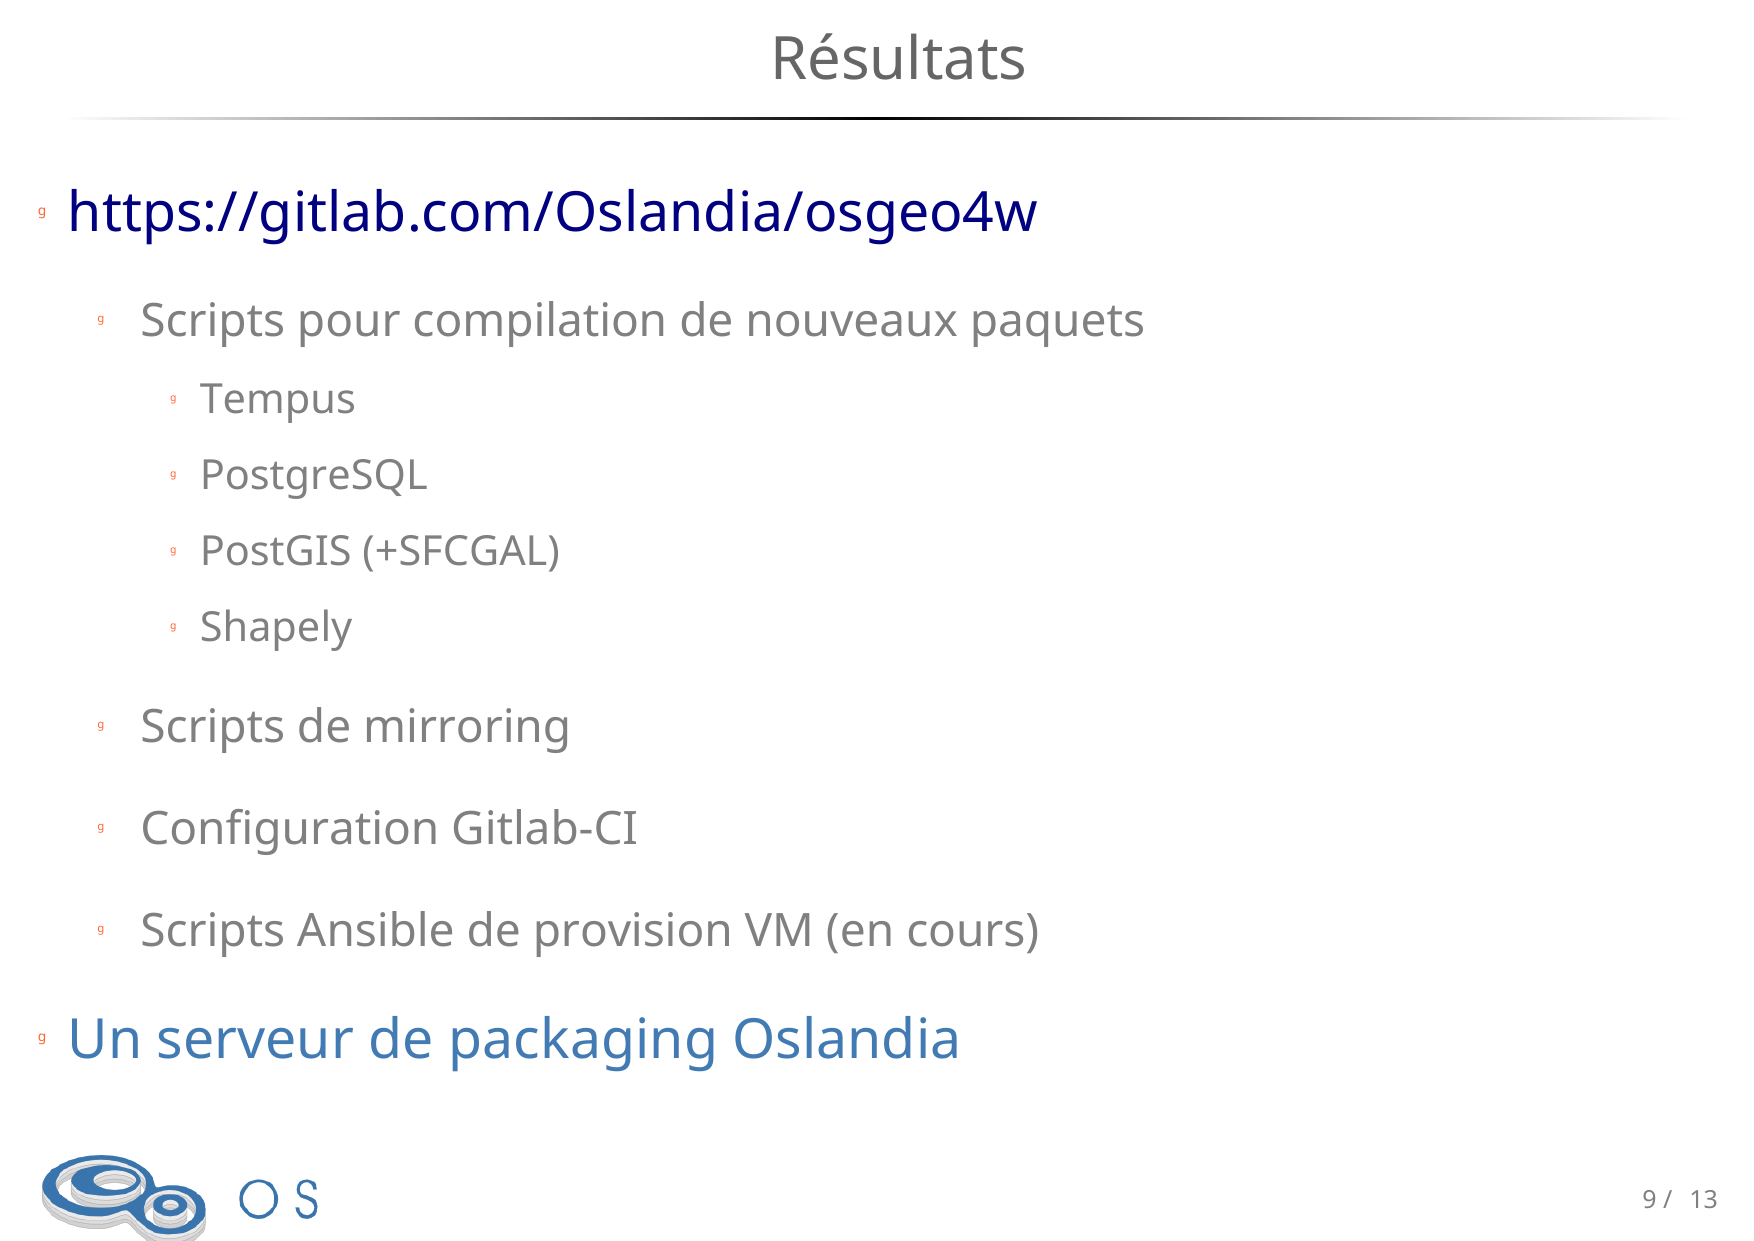

# Résultats
https://gitlab.com/Oslandia/osgeo4w
Scripts pour compilation de nouveaux paquets
Tempus
PostgreSQL
PostGIS (+SFCGAL)
Shapely
Scripts de mirroring
Configuration Gitlab-CI
Scripts Ansible de provision VM (en cours)
Un serveur de packaging Oslandia